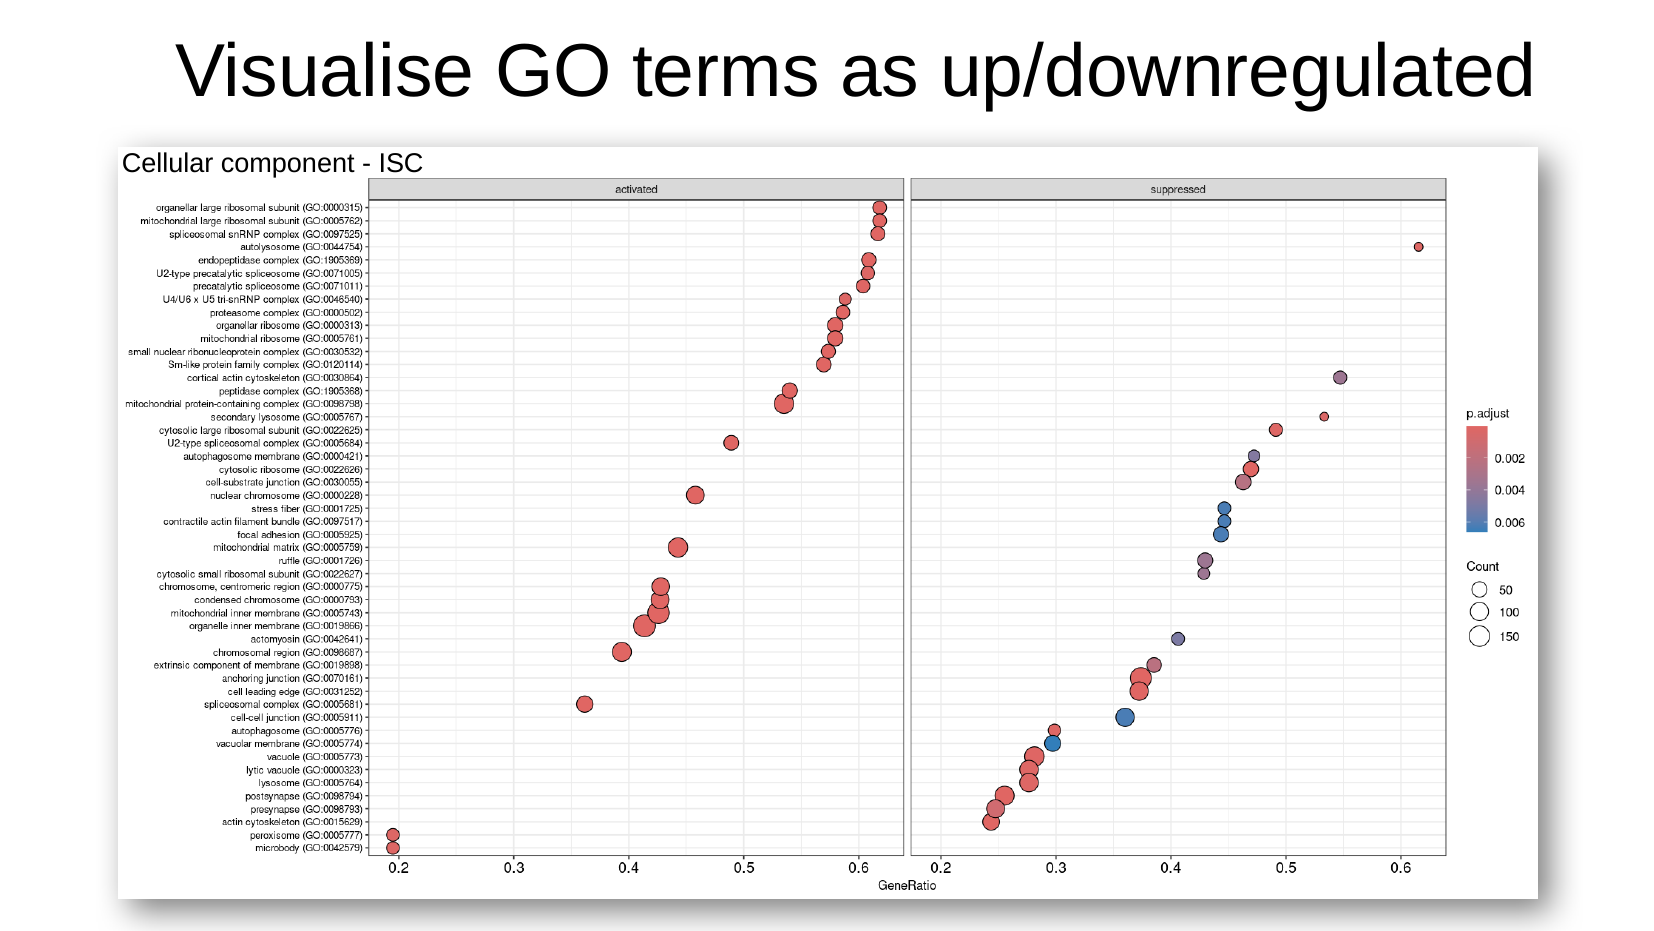

# Visualise GO terms as up/downregulated
Cellular component - ISC